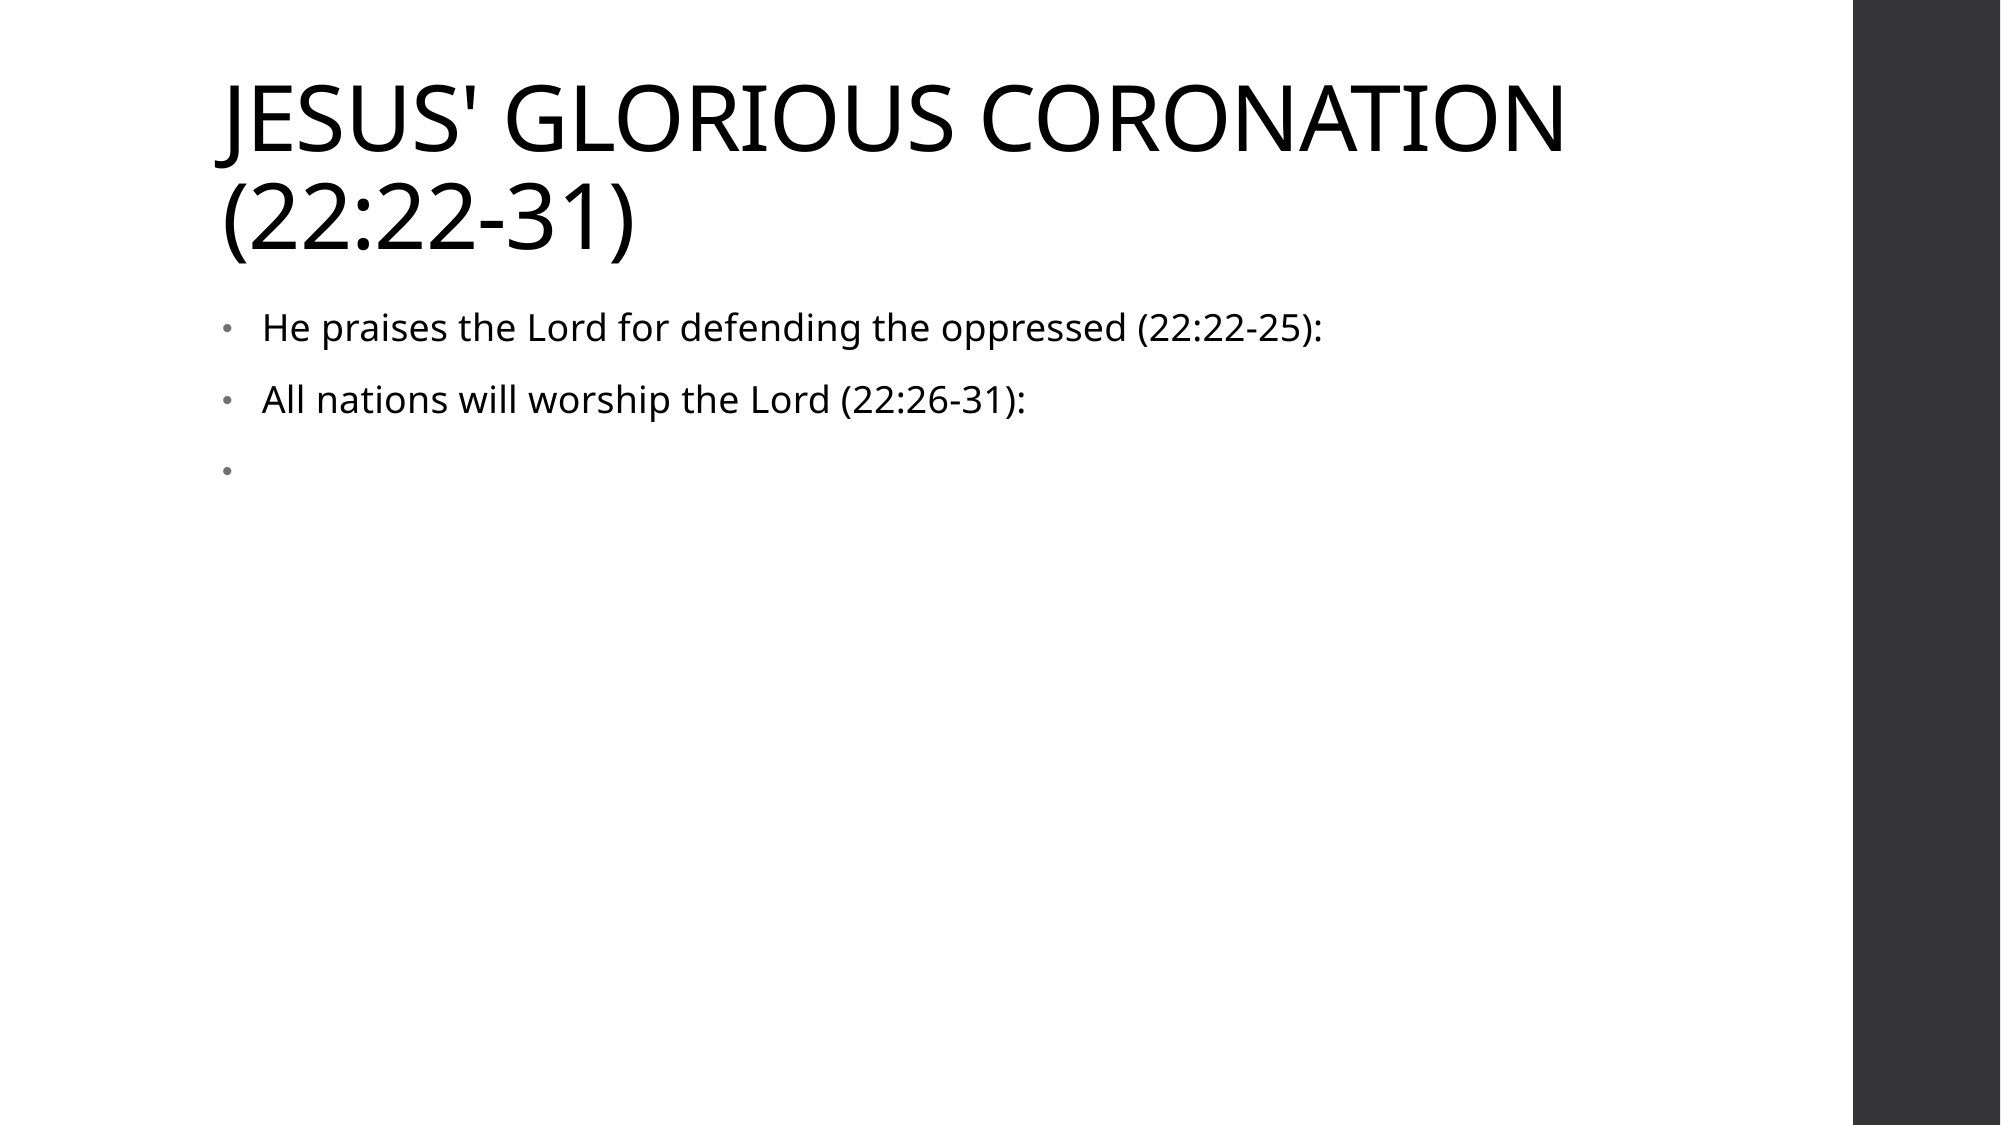

# JESUS' GLORIOUS CORONATION (22:22-31)
 He praises the Lord for defending the oppressed (22:22-25):
 All nations will worship the Lord (22:26-31):